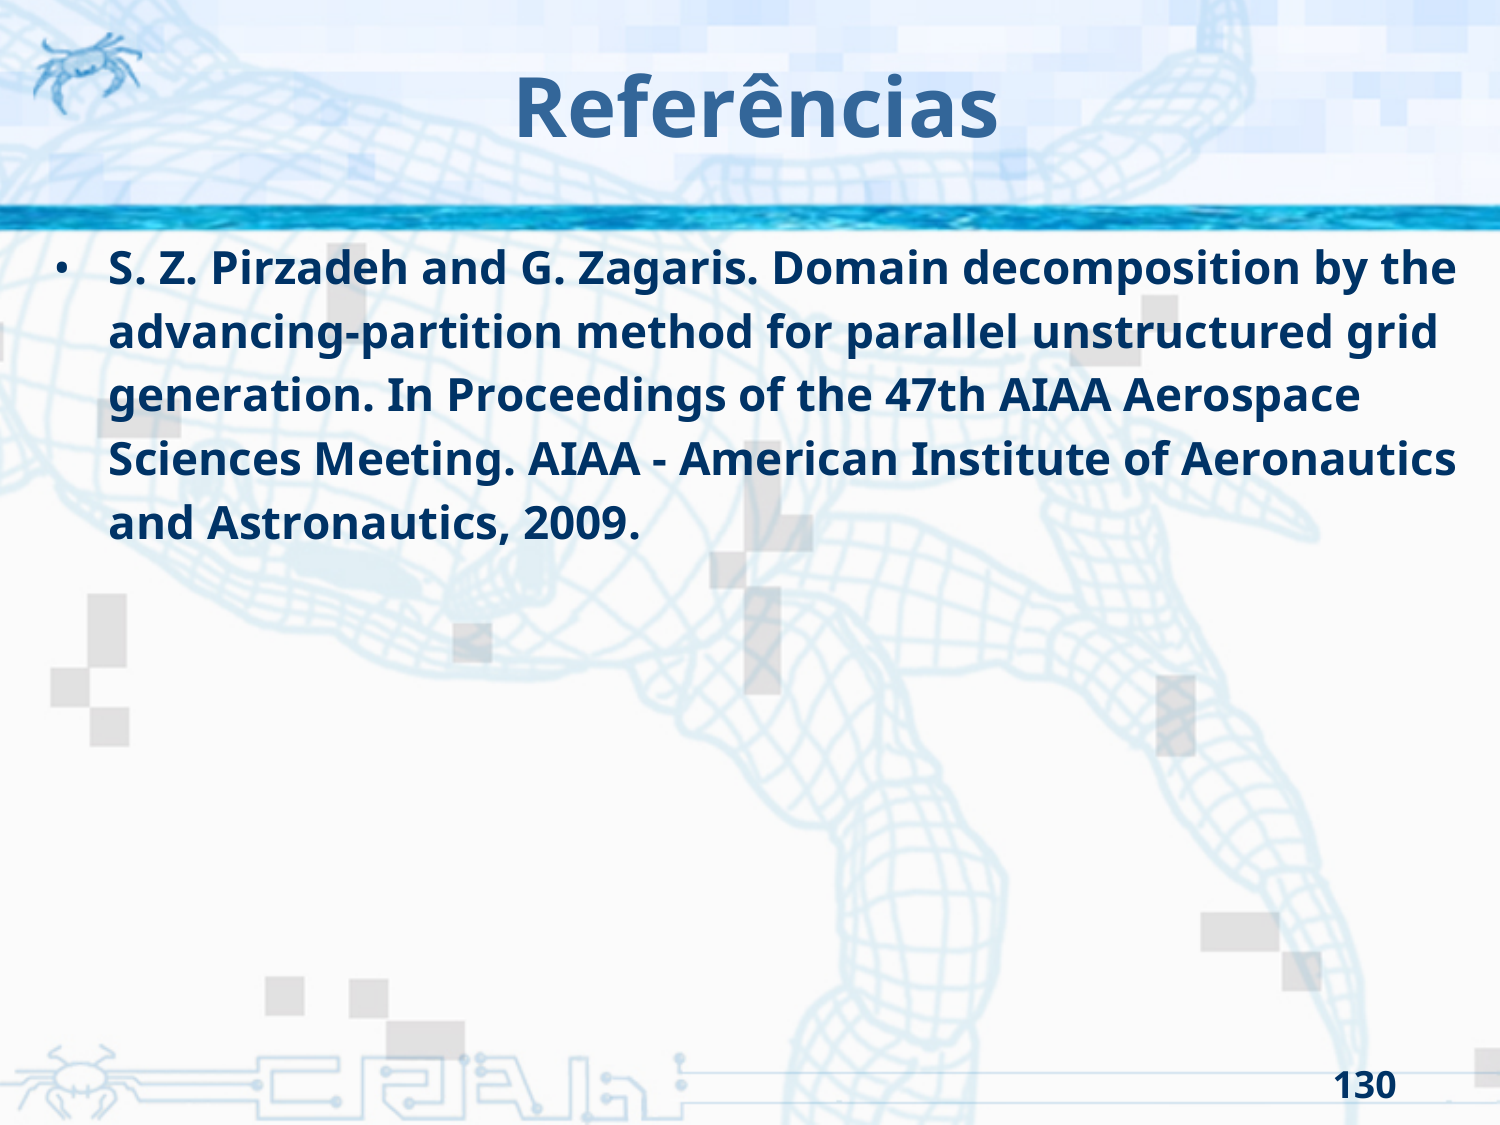

# Referências
S. Z. Pirzadeh and G. Zagaris. Domain decomposition by the advancing-partition method for parallel unstructured grid generation. In Proceedings of the 47th AIAA Aerospace Sciences Meeting. AIAA - American Institute of Aeronautics and Astronautics, 2009.